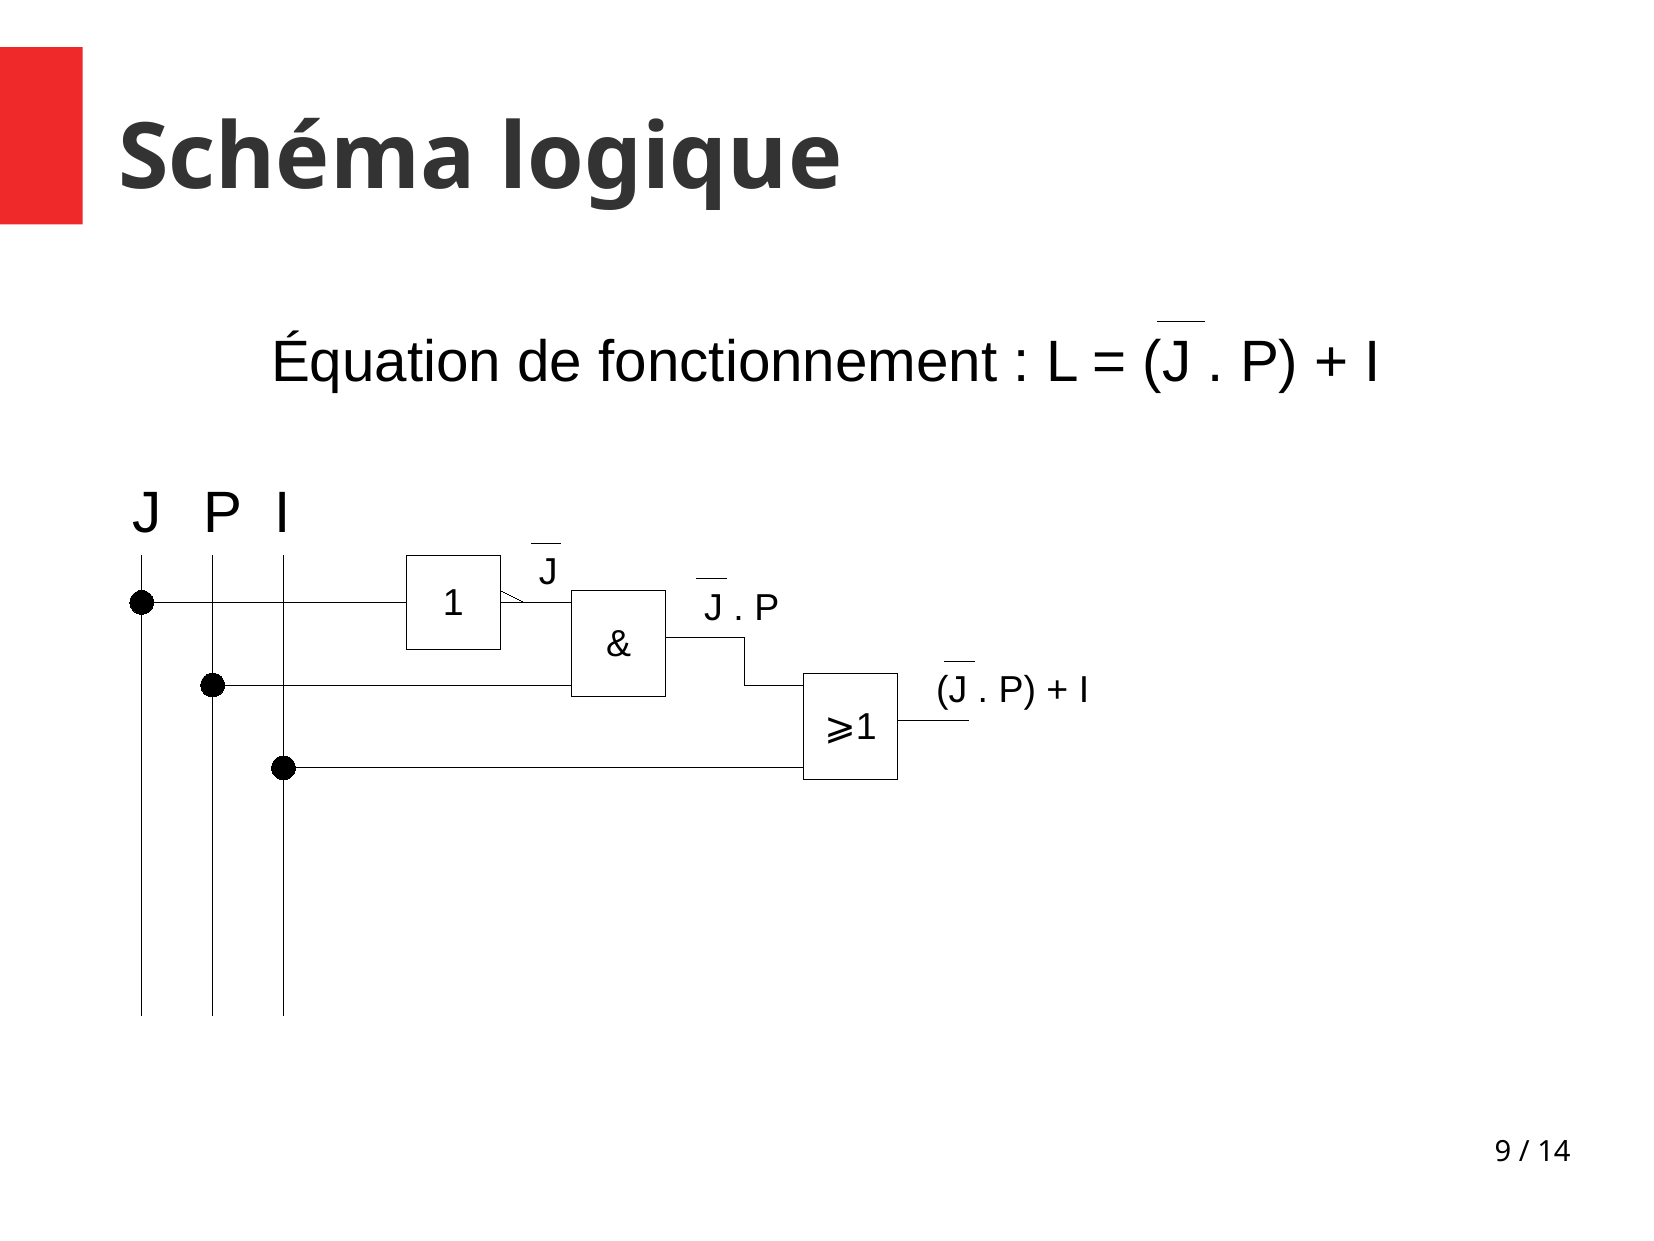

# Schéma logique
Équation de fonctionnement : L = (J . P) + I
J
P
I
J
1
J . P
&
(J . P) + I
⩾1
9